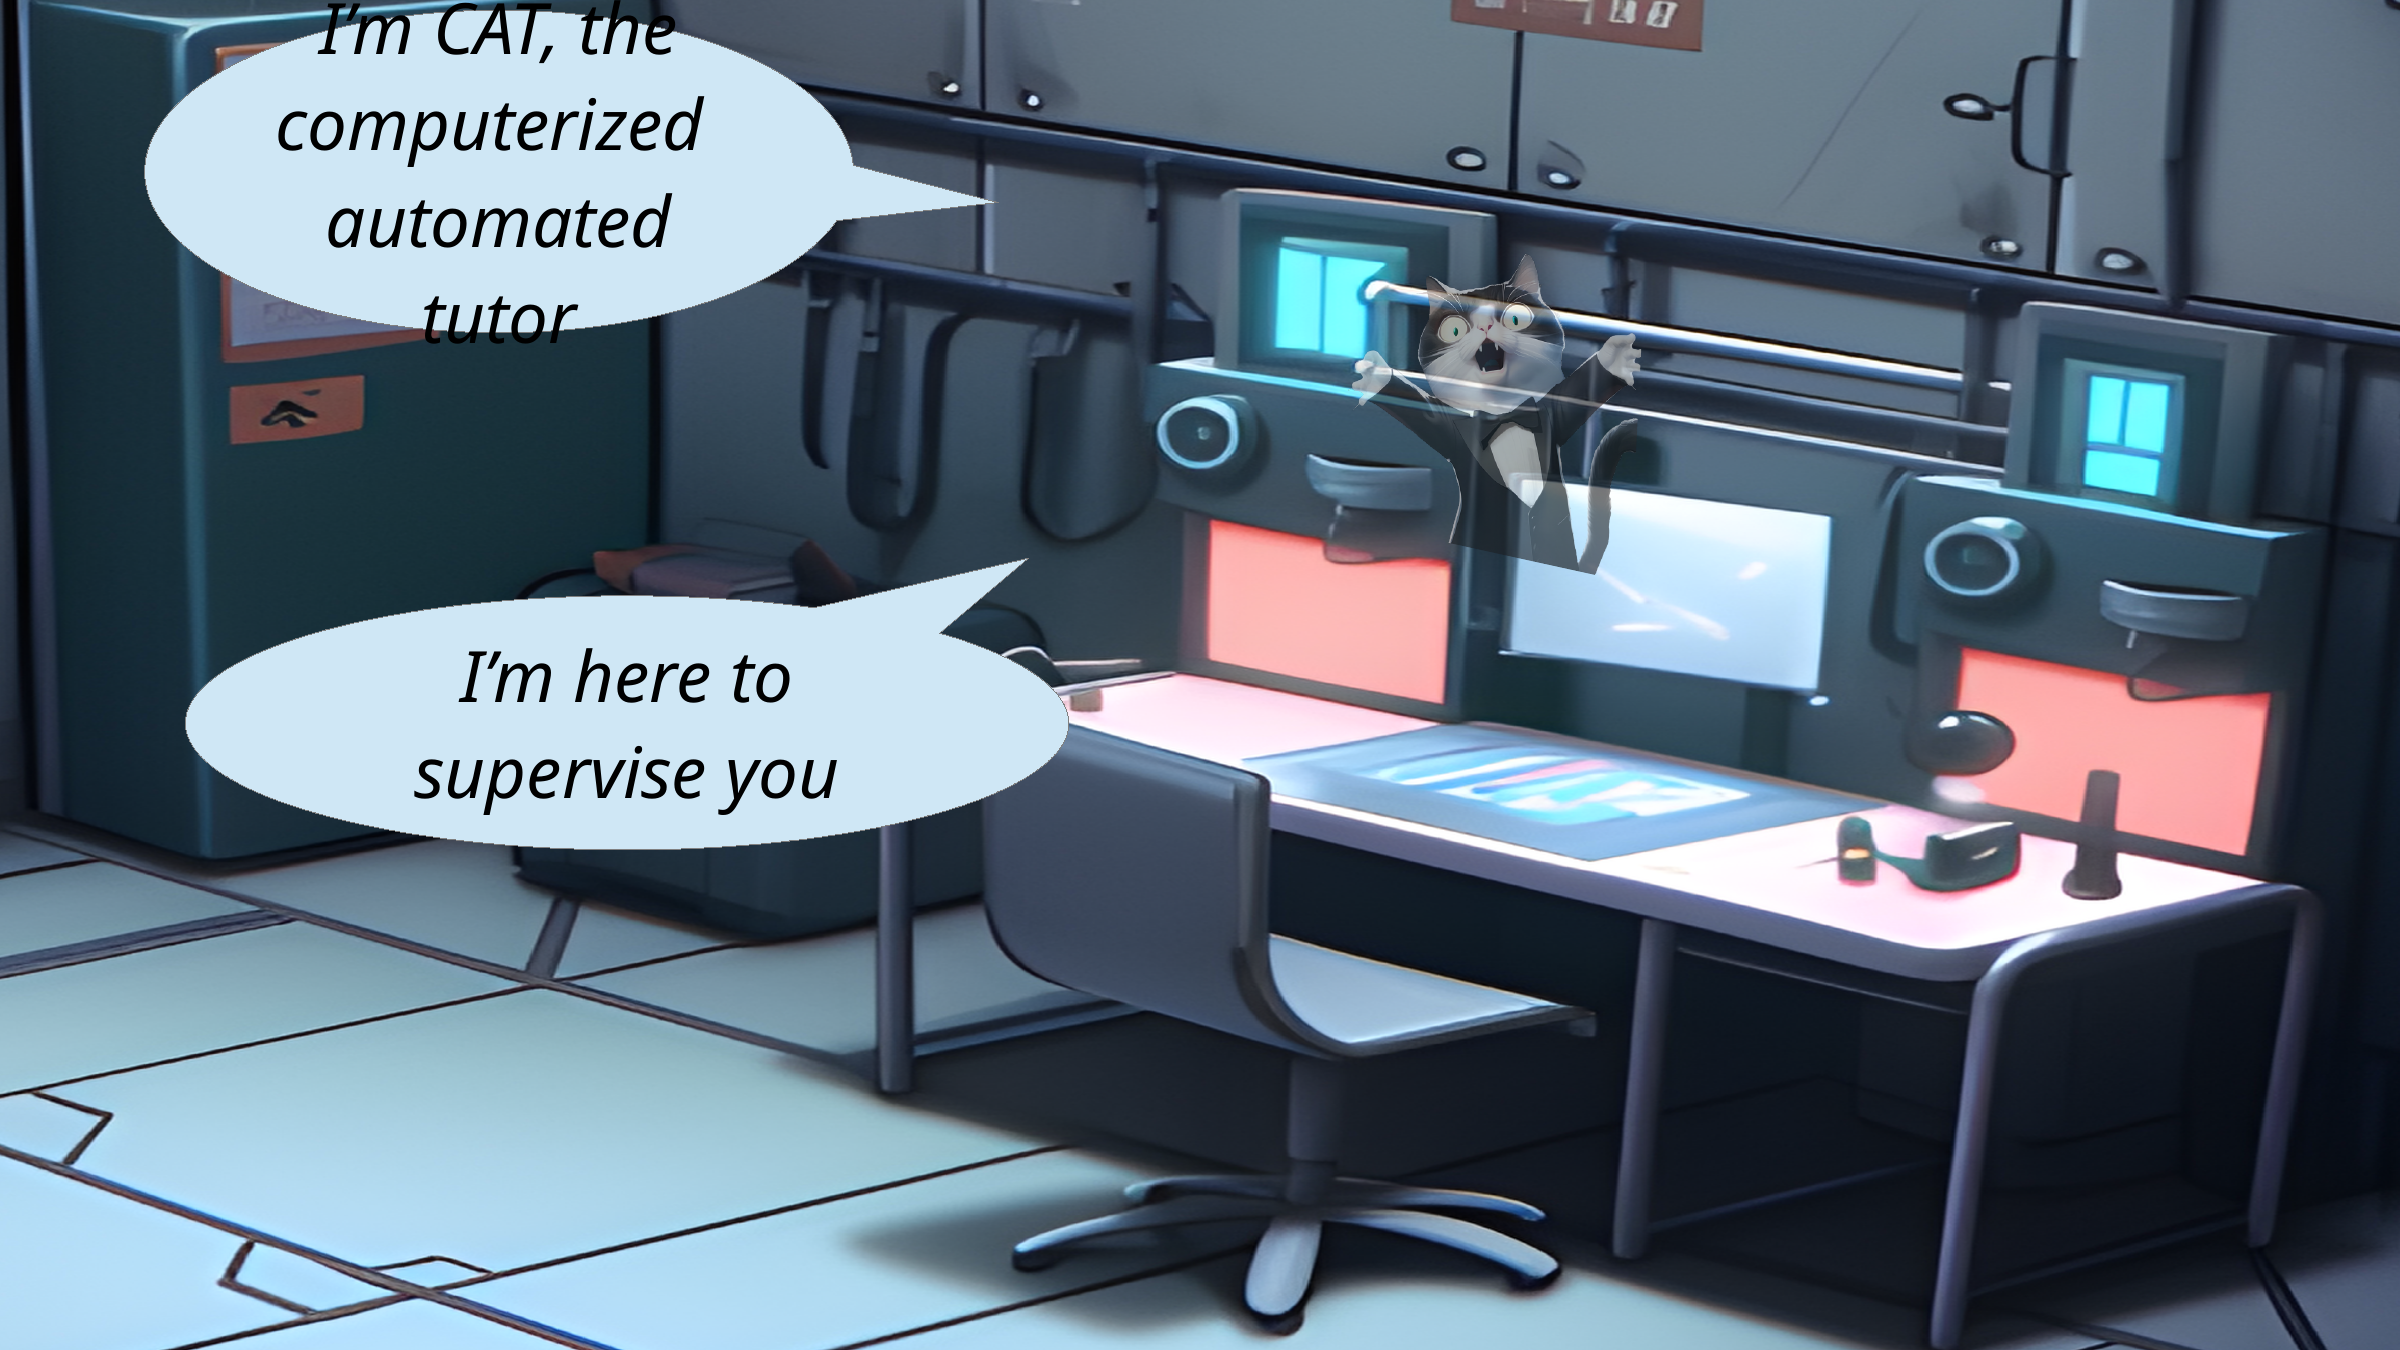

I’m CAT, the computerized automated tutor
I’m here to supervise you